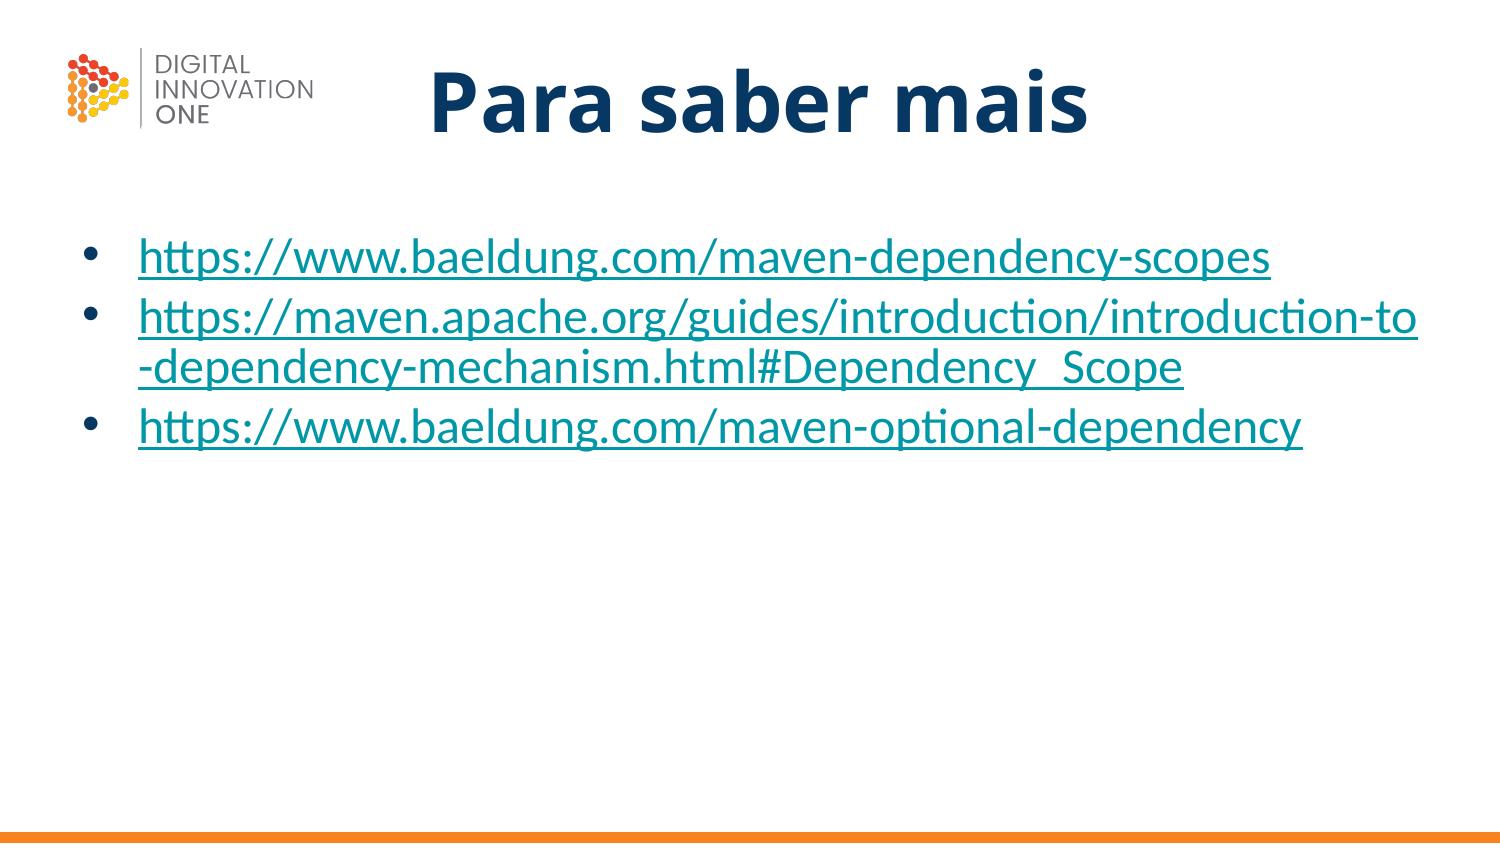

# Para saber mais
https://www.baeldung.com/maven-dependency-scopes
https://maven.apache.org/guides/introduction/introduction-to-dependency-mechanism.html#Dependency_Scope
https://www.baeldung.com/maven-optional-dependency